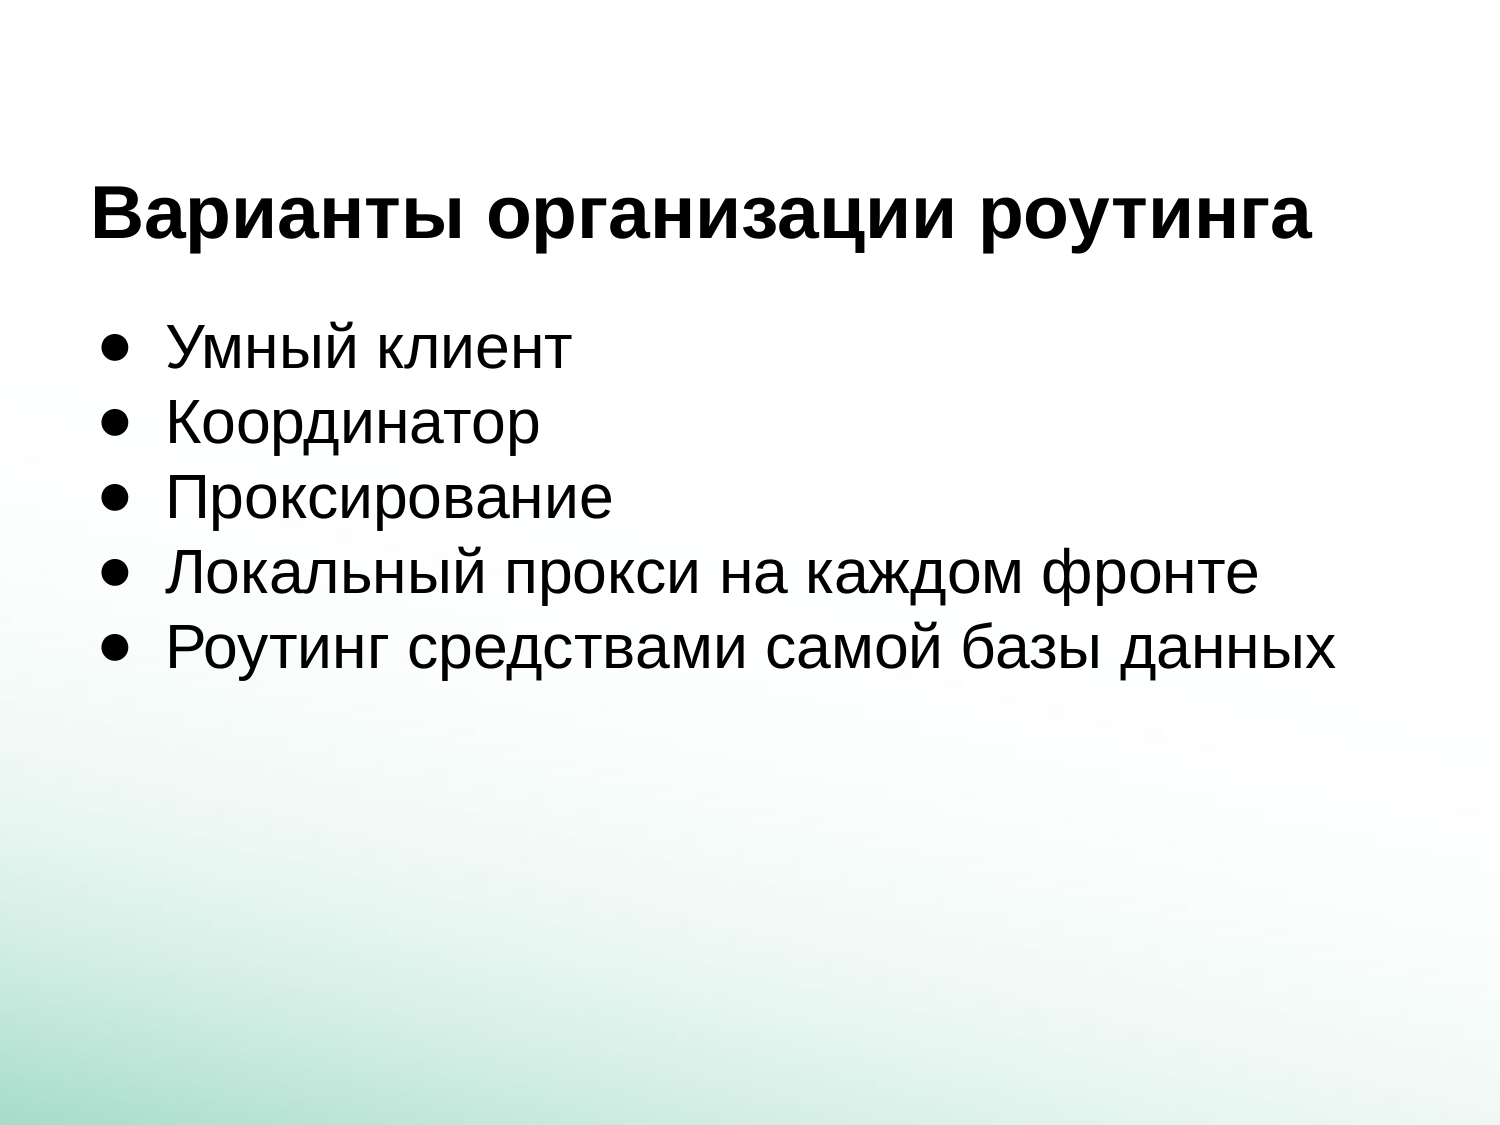

# Варианты организации роутинга
Умный клиент
Координатор
Проксирование
Локальный прокси на каждом фронте
Роутинг средствами самой базы данных